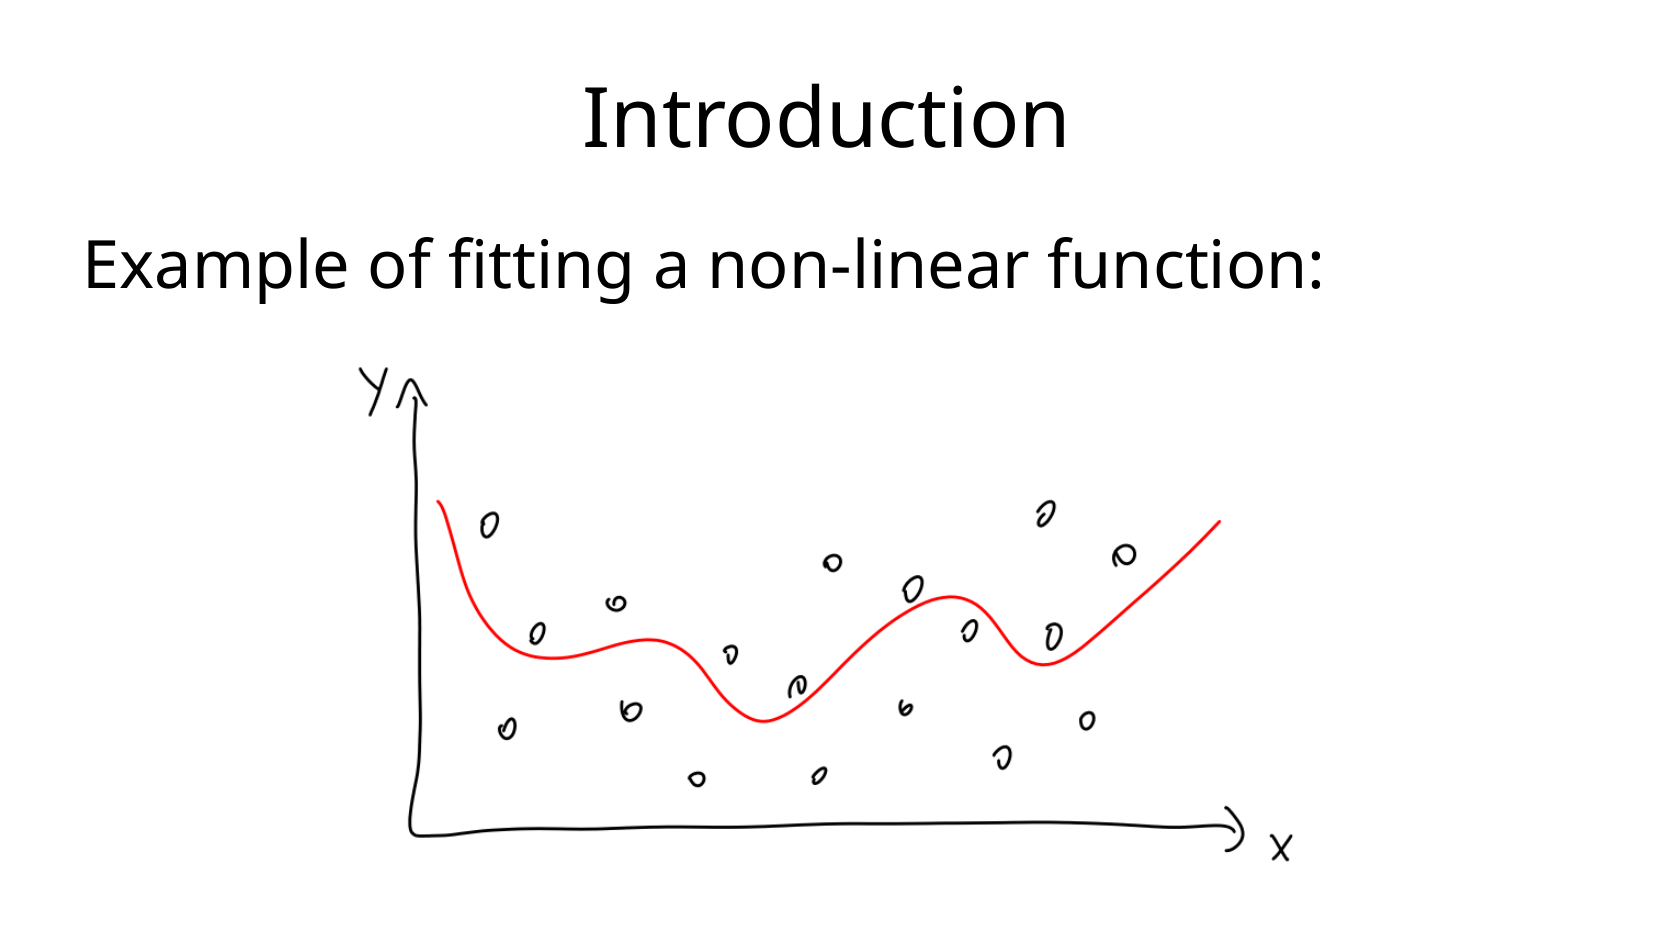

# Introduction
Example of fitting a non-linear function: